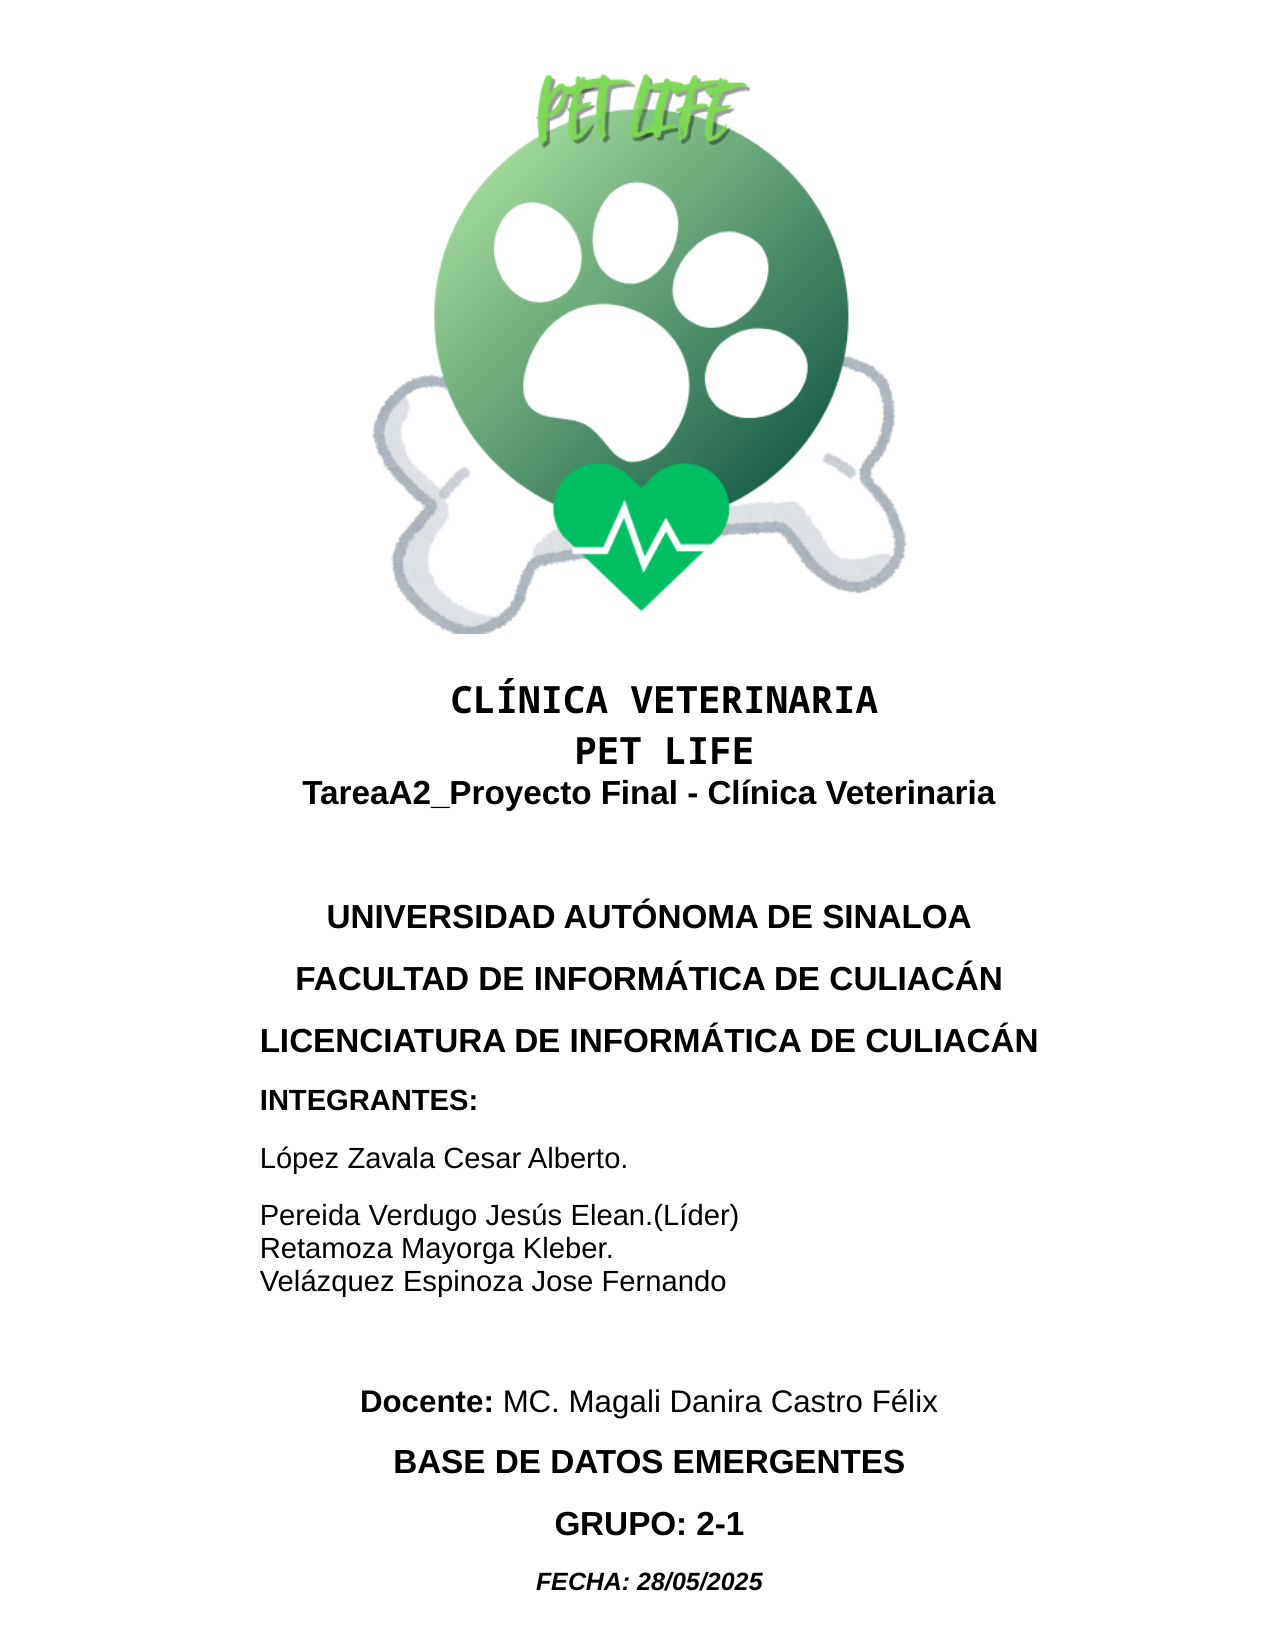

CLÍNICA VETERINARIA
PET LIFE
TareaA2_Proyecto Final - Clínica Veterinaria
UNIVERSIDAD AUTÓNOMA DE SINALOA
FACULTAD DE INFORMÁTICA DE CULIACÁN
LICENCIATURA DE INFORMÁTICA DE CULIACÁN
INTEGRANTES:
López Zavala Cesar Alberto.
Pereida Verdugo Jesús Elean.(Líder)
Retamoza Mayorga Kleber.
Velázquez Espinoza Jose Fernando
Docente: MC. Magali Danira Castro Félix
BASE DE DATOS EMERGENTES
GRUPO: 2-1
FECHA: 28/05/2025